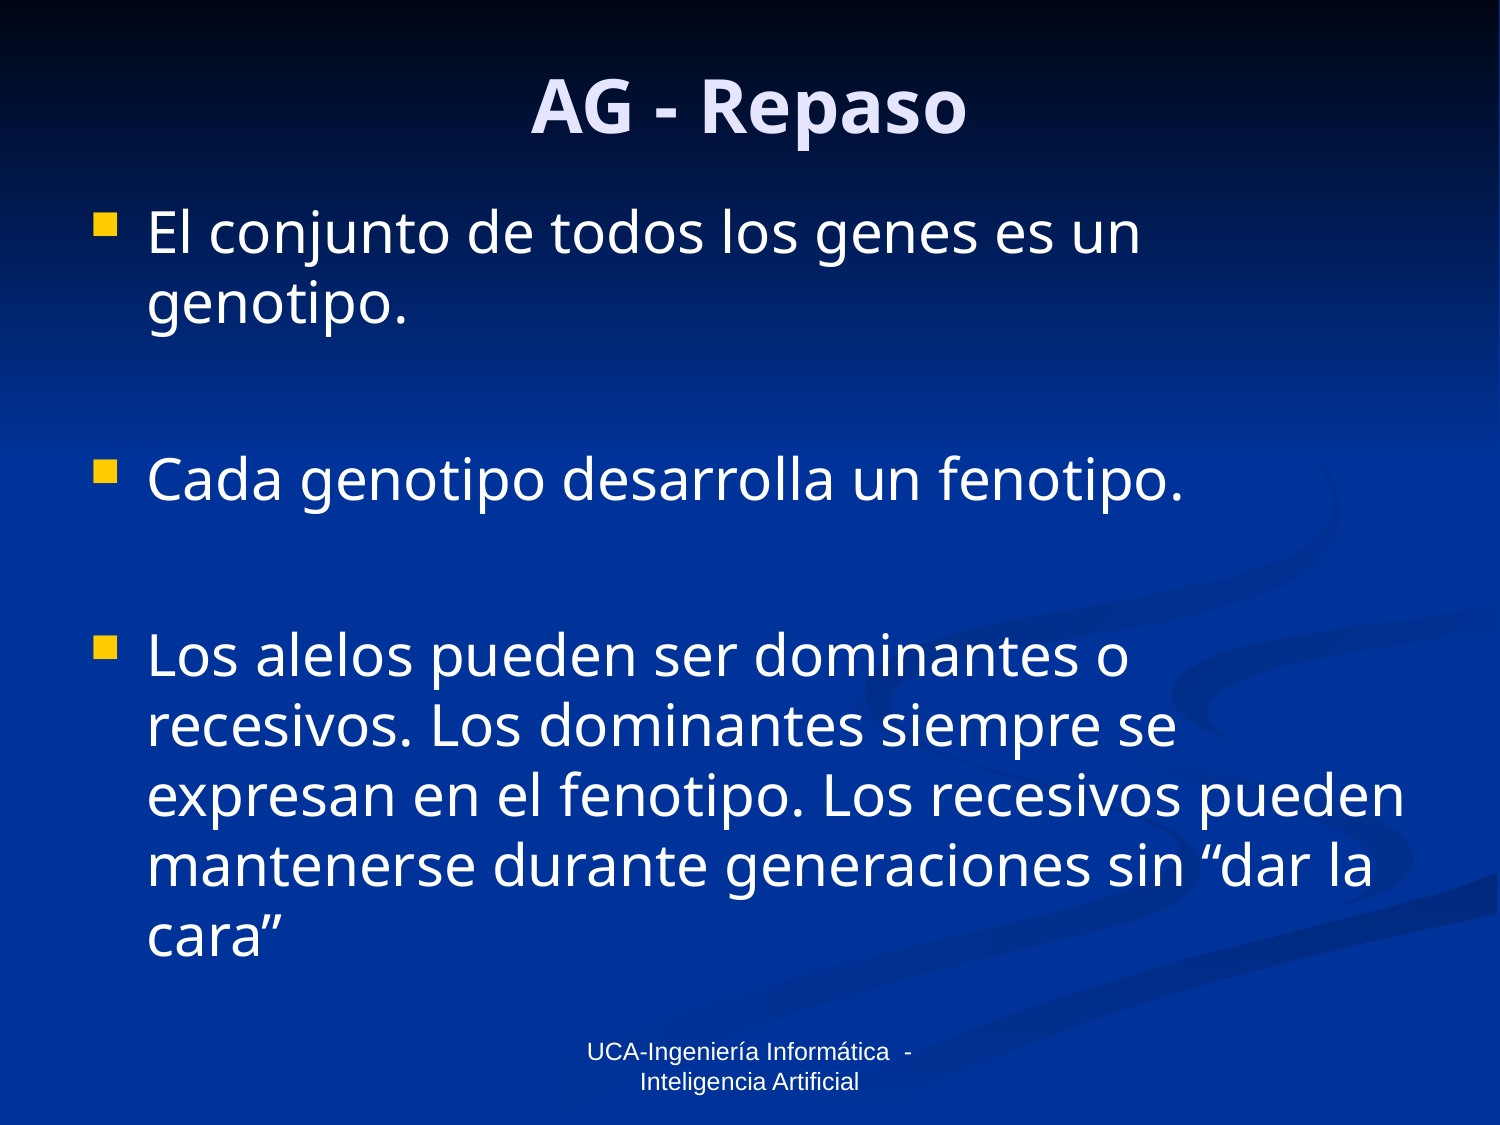

# AG - Repaso
El conjunto de todos los genes es un genotipo.
Cada genotipo desarrolla un fenotipo.
Los alelos pueden ser dominantes o recesivos. Los dominantes siempre se expresan en el fenotipo. Los recesivos pueden mantenerse durante generaciones sin “dar la cara”
UCA-Ingeniería Informática - Inteligencia Artificial